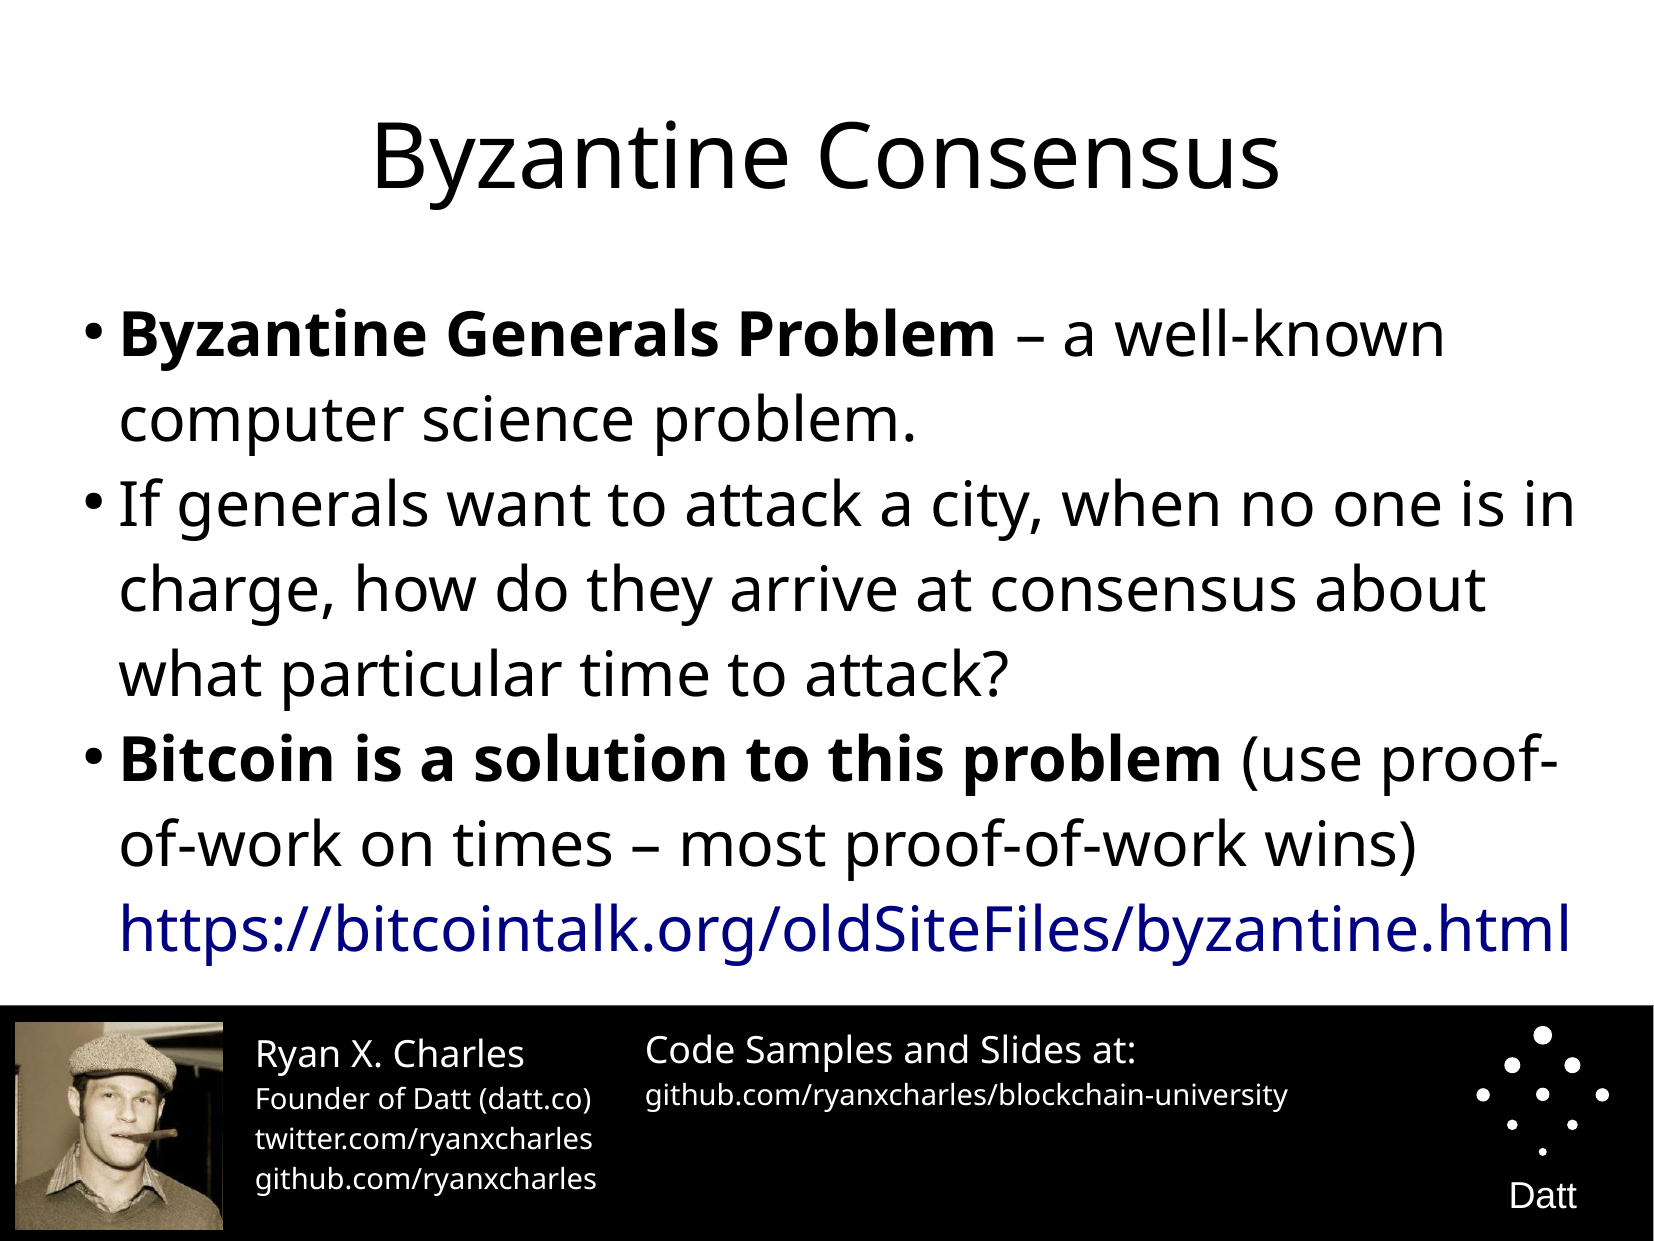

# Byzantine Consensus
Byzantine Generals Problem – a well-known computer science problem.
If generals want to attack a city, when no one is in charge, how do they arrive at consensus about what particular time to attack?
Bitcoin is a solution to this problem (use proof-of-work on times – most proof-of-work wins) https://bitcointalk.org/oldSiteFiles/byzantine.html
Code Samples and Slides at:
github.com/ryanxcharles/blockchain-university
Ryan X. Charles
Founder of Datt (datt.co)
twitter.com/ryanxcharles
github.com/ryanxcharles
Datt